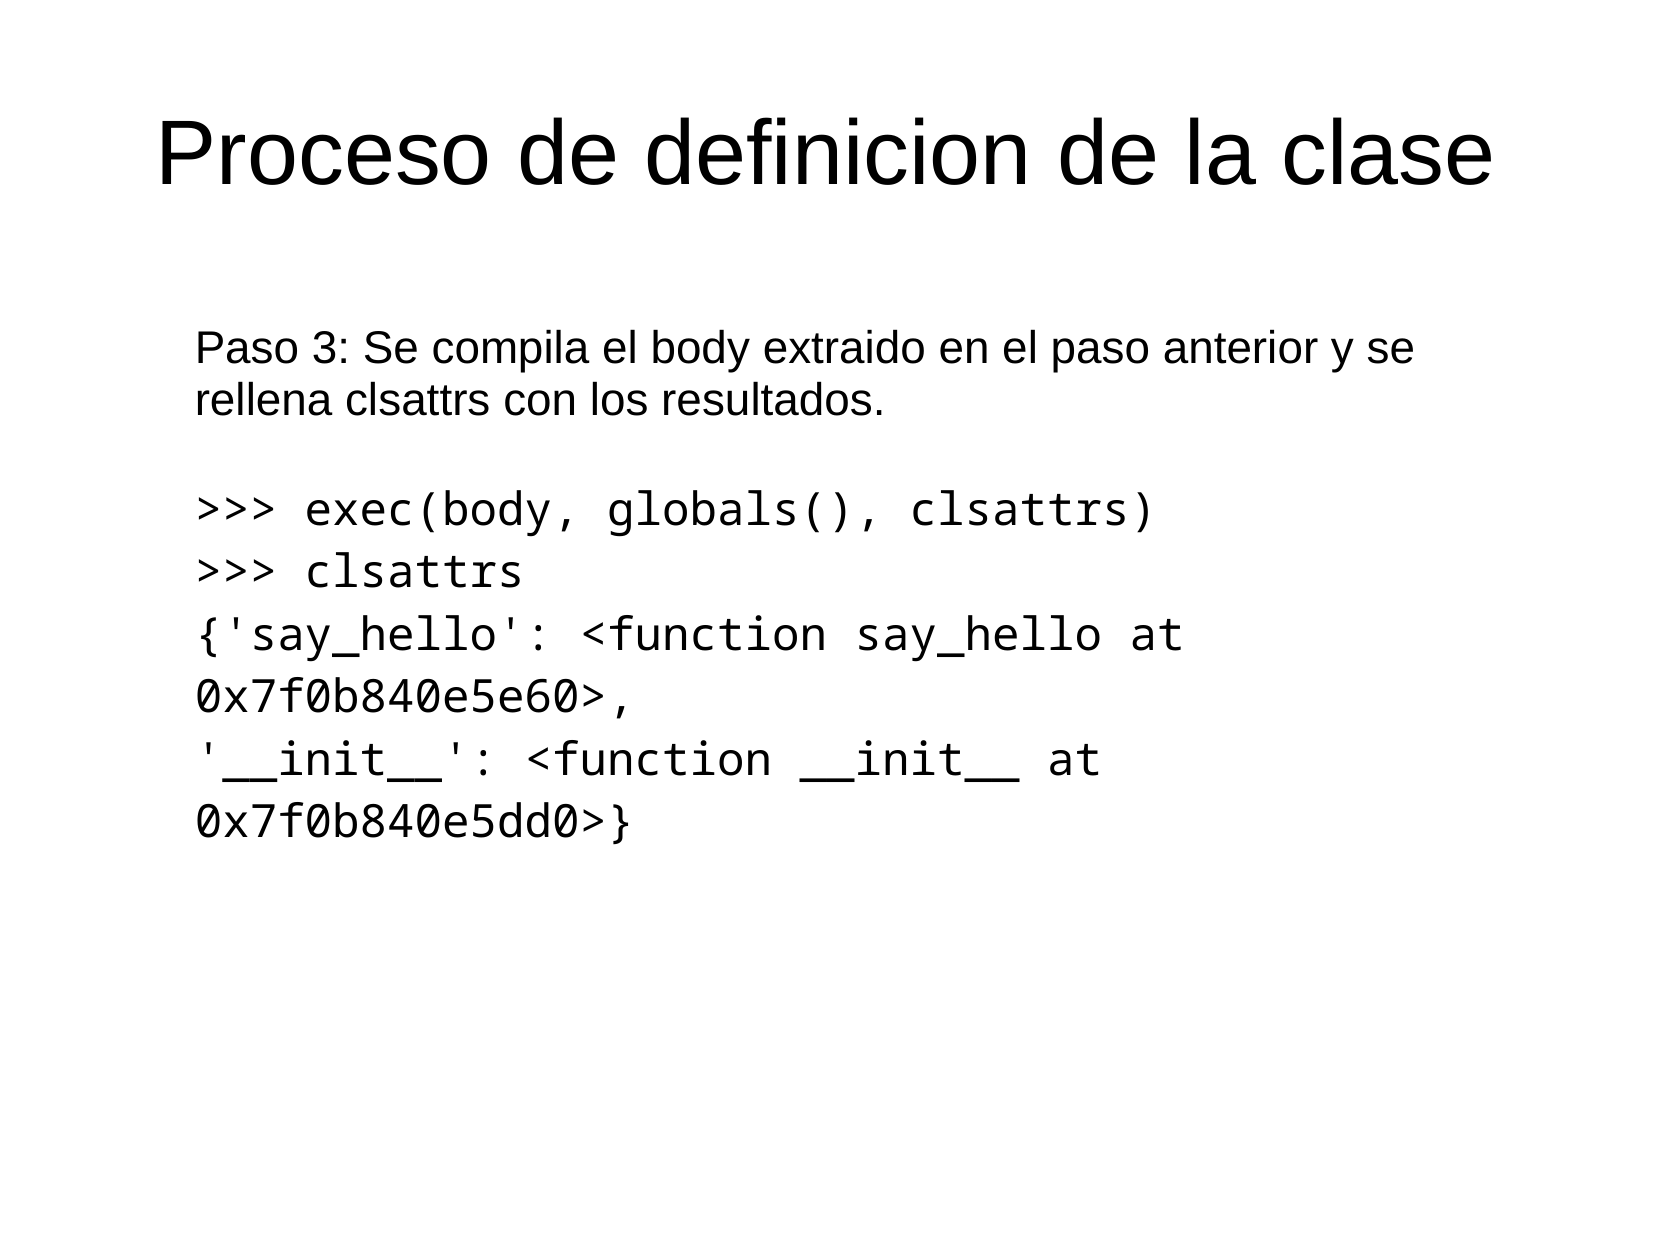

# Proceso de definicion de la clase
Paso 3: Se compila el body extraido en el paso anterior y se
rellena clsattrs con los resultados.
>>> exec(body, globals(), clsattrs)
>>> clsattrs
{'say_hello': <function say_hello at 0x7f0b840e5e60>,
'__init__': <function __init__ at 0x7f0b840e5dd0>}